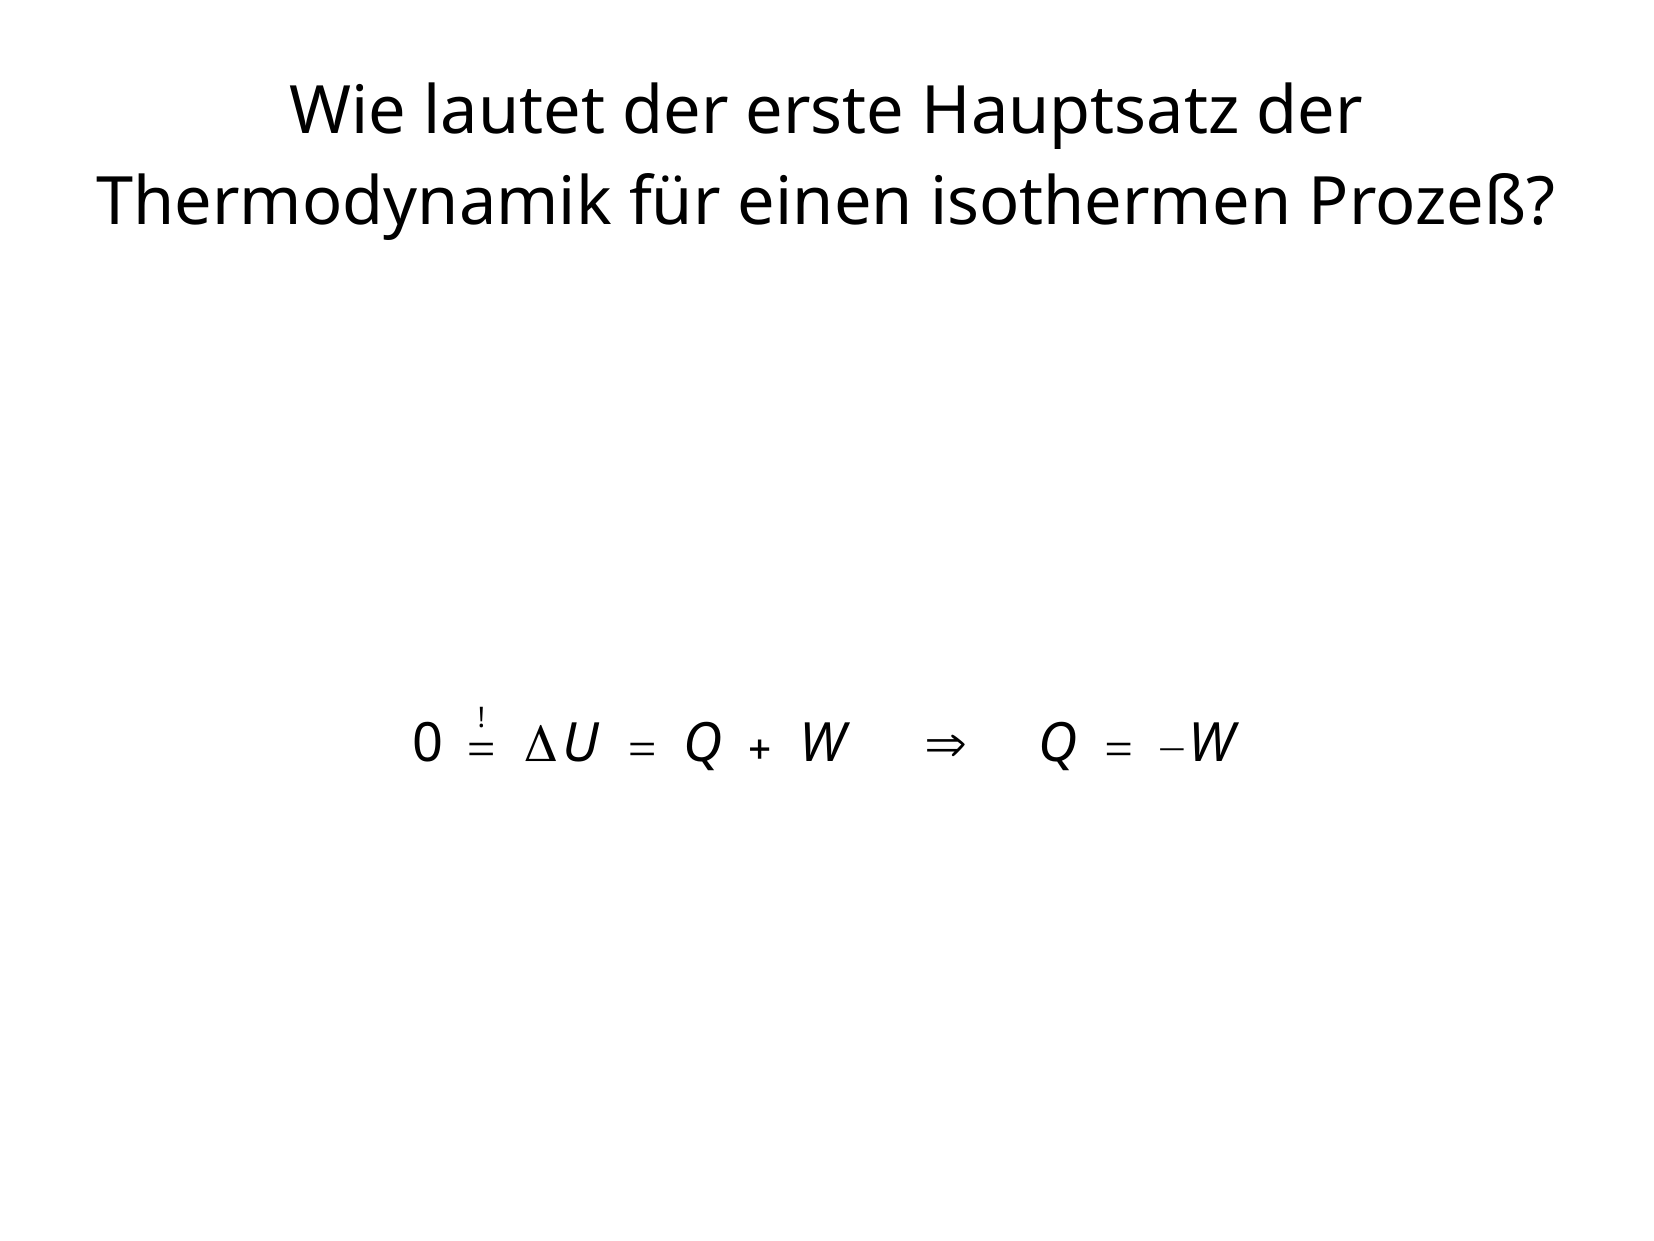

# Wie lautet der erste Hauptsatz der Thermodynamik für einen isothermen Prozeß?